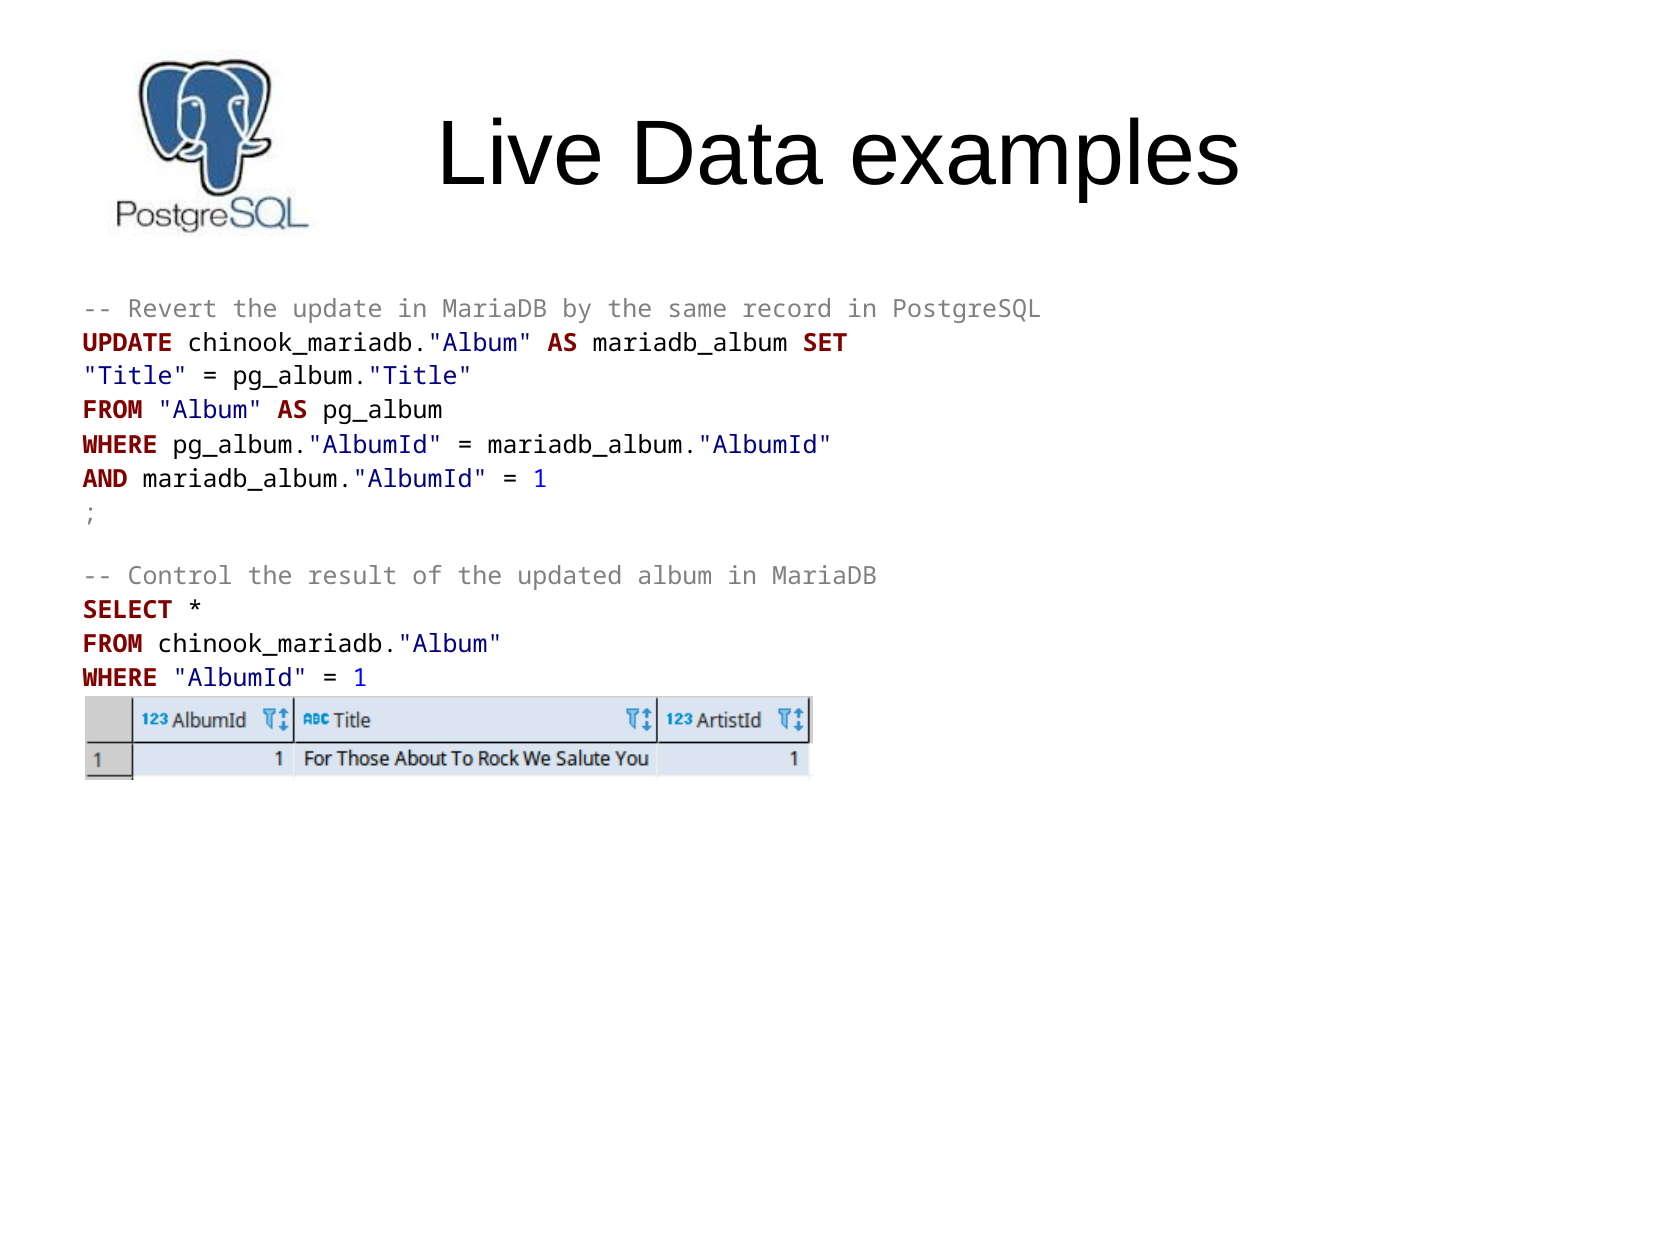

# Live Data examples
-- Revert the update in MariaDB by the same record in PostgreSQL
UPDATE chinook_mariadb."Album" AS mariadb_album SET
"Title" = pg_album."Title"
FROM "Album" AS pg_album
WHERE pg_album."AlbumId" = mariadb_album."AlbumId"
AND mariadb_album."AlbumId" = 1
;
-- Control the result of the updated album in MariaDB
SELECT *
FROM chinook_mariadb."Album"
WHERE "AlbumId" = 1
;